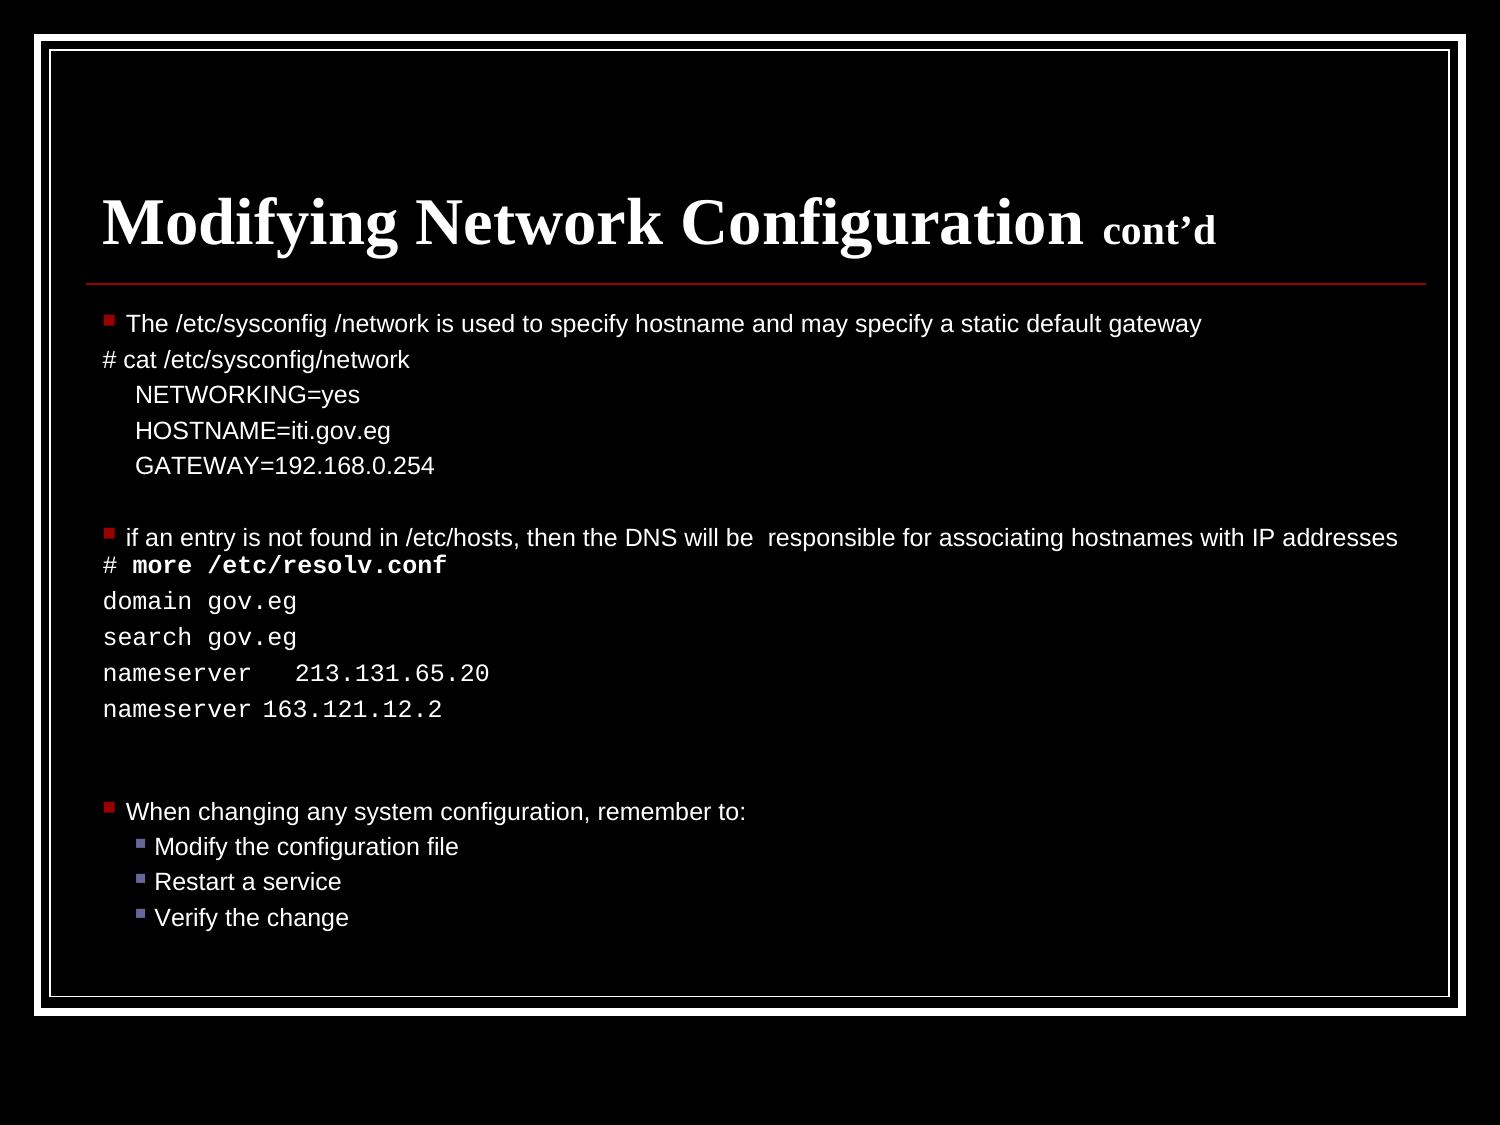

# Modifying Network Configuration cont’d
The /etc/sysconfig /network is used to specify hostname and may specify a static default gateway
# cat /etc/sysconfig/network
NETWORKING=yes
HOSTNAME=iti.gov.eg
GATEWAY=192.168.0.254
if an entry is not found in /etc/hosts, then the DNS will be responsible for associating hostnames with IP addresses
# more /etc/resolv.conf
domain gov.eg
search gov.eg
nameserver 	213.131.65.20
nameserver	163.121.12.2
When changing any system configuration, remember to:
Modify the configuration file
Restart a service
Verify the change